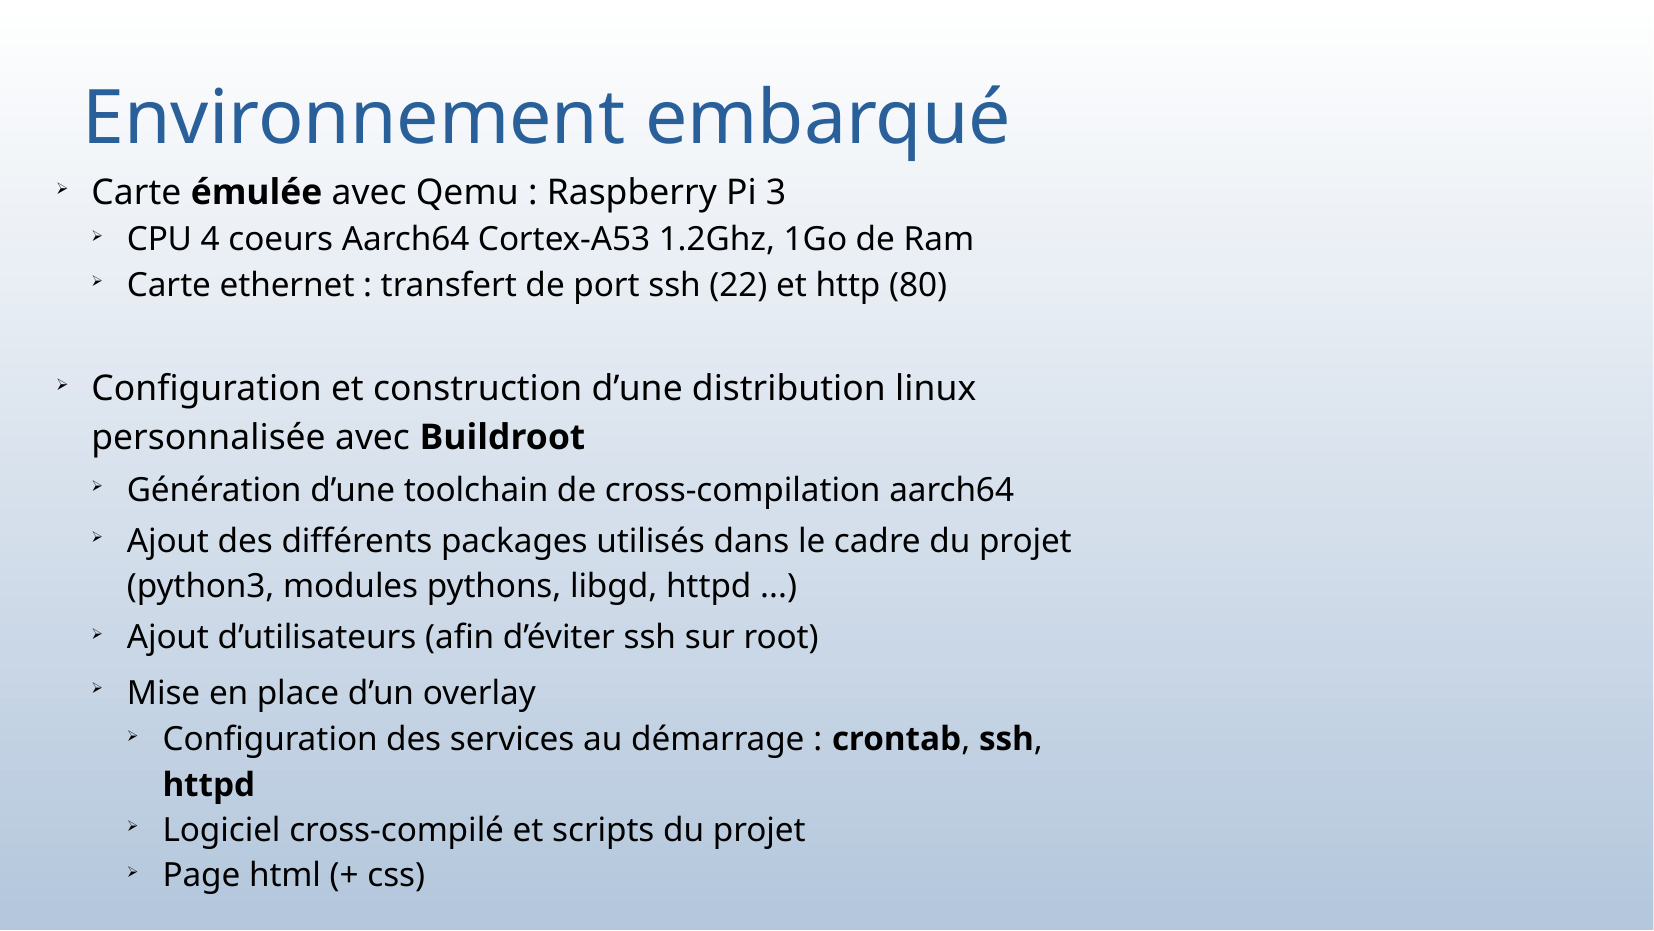

# Environnement embarqué
Carte émulée avec Qemu : Raspberry Pi 3
CPU 4 coeurs Aarch64 Cortex-A53 1.2Ghz, 1Go de Ram
Carte ethernet : transfert de port ssh (22) et http (80)
Configuration et construction d’une distribution linux personnalisée avec Buildroot
Génération d’une toolchain de cross-compilation aarch64
Ajout des différents packages utilisés dans le cadre du projet (python3, modules pythons, libgd, httpd ...)
Ajout d’utilisateurs (afin d’éviter ssh sur root)
Mise en place d’un overlay
Configuration des services au démarrage : crontab, ssh, httpd
Logiciel cross-compilé et scripts du projet
Page html (+ css)